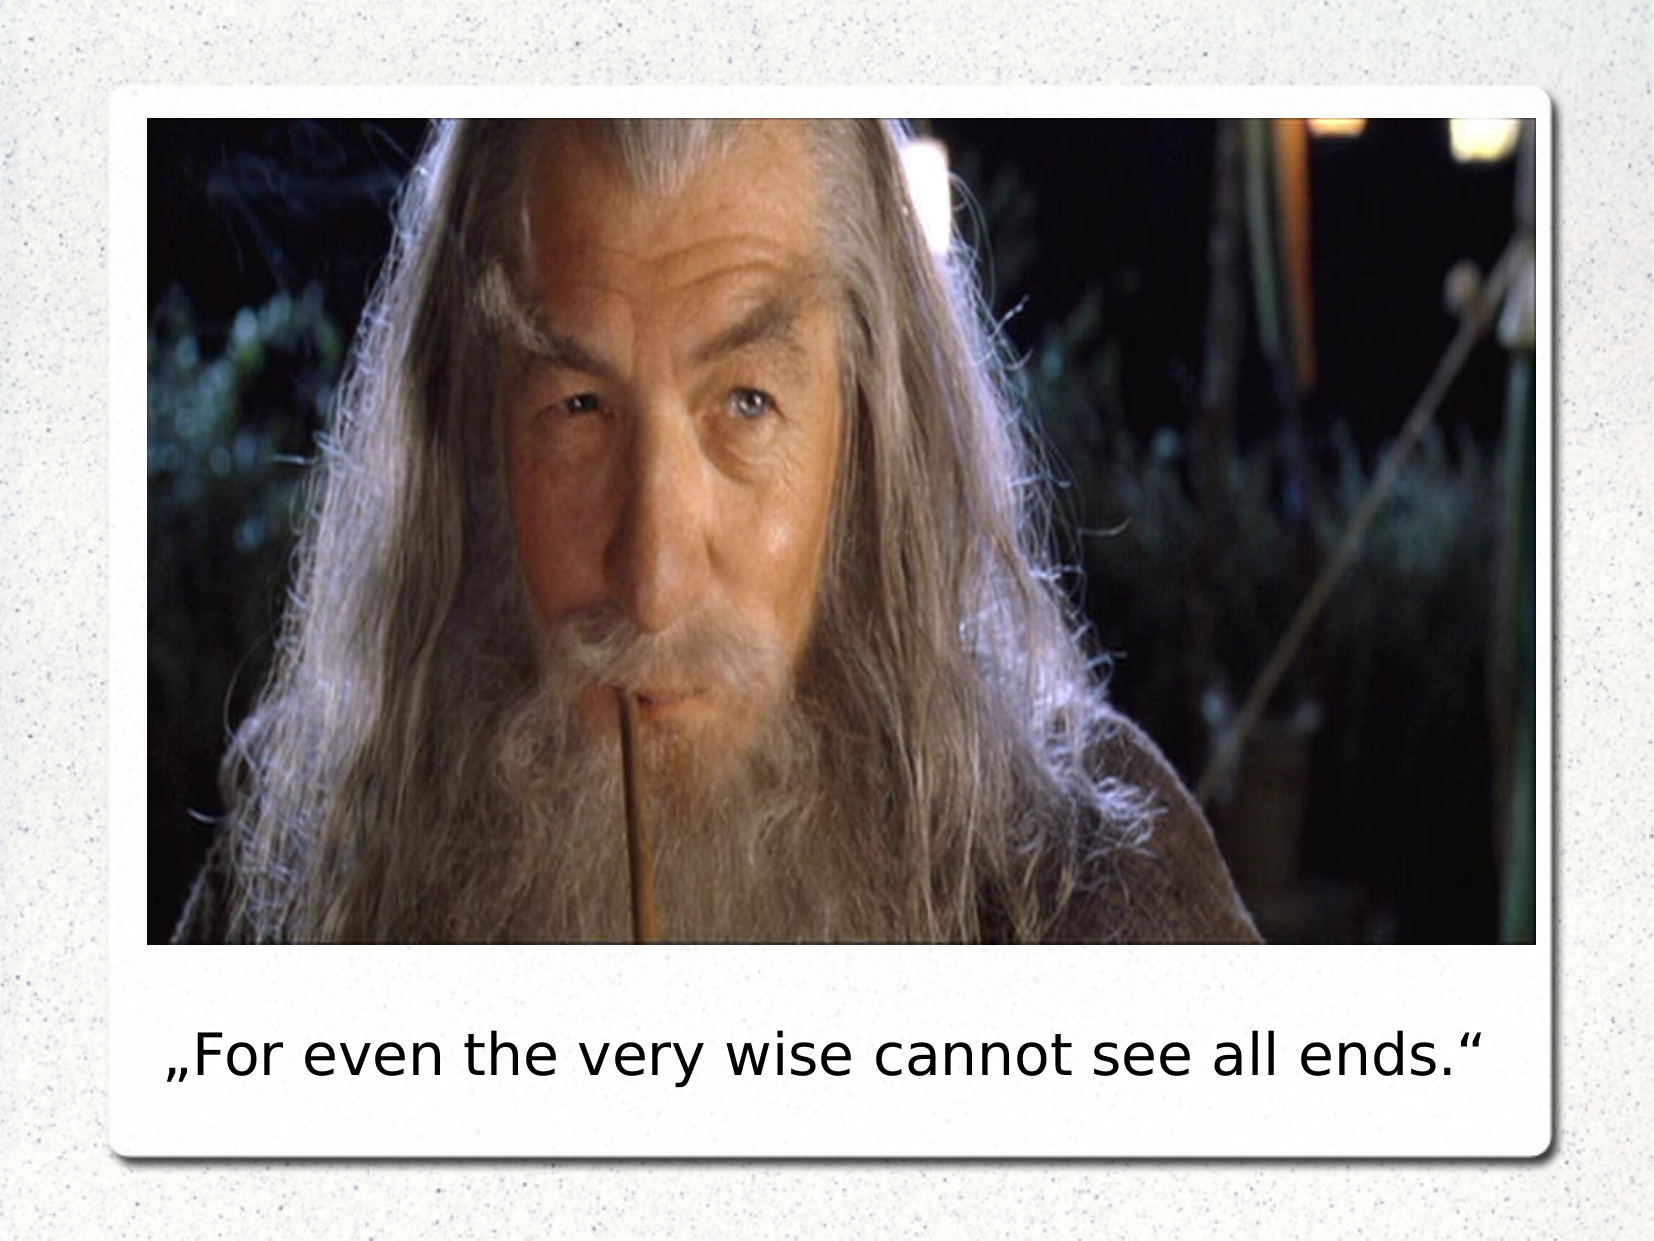

„For even the very wise cannot see all ends.“